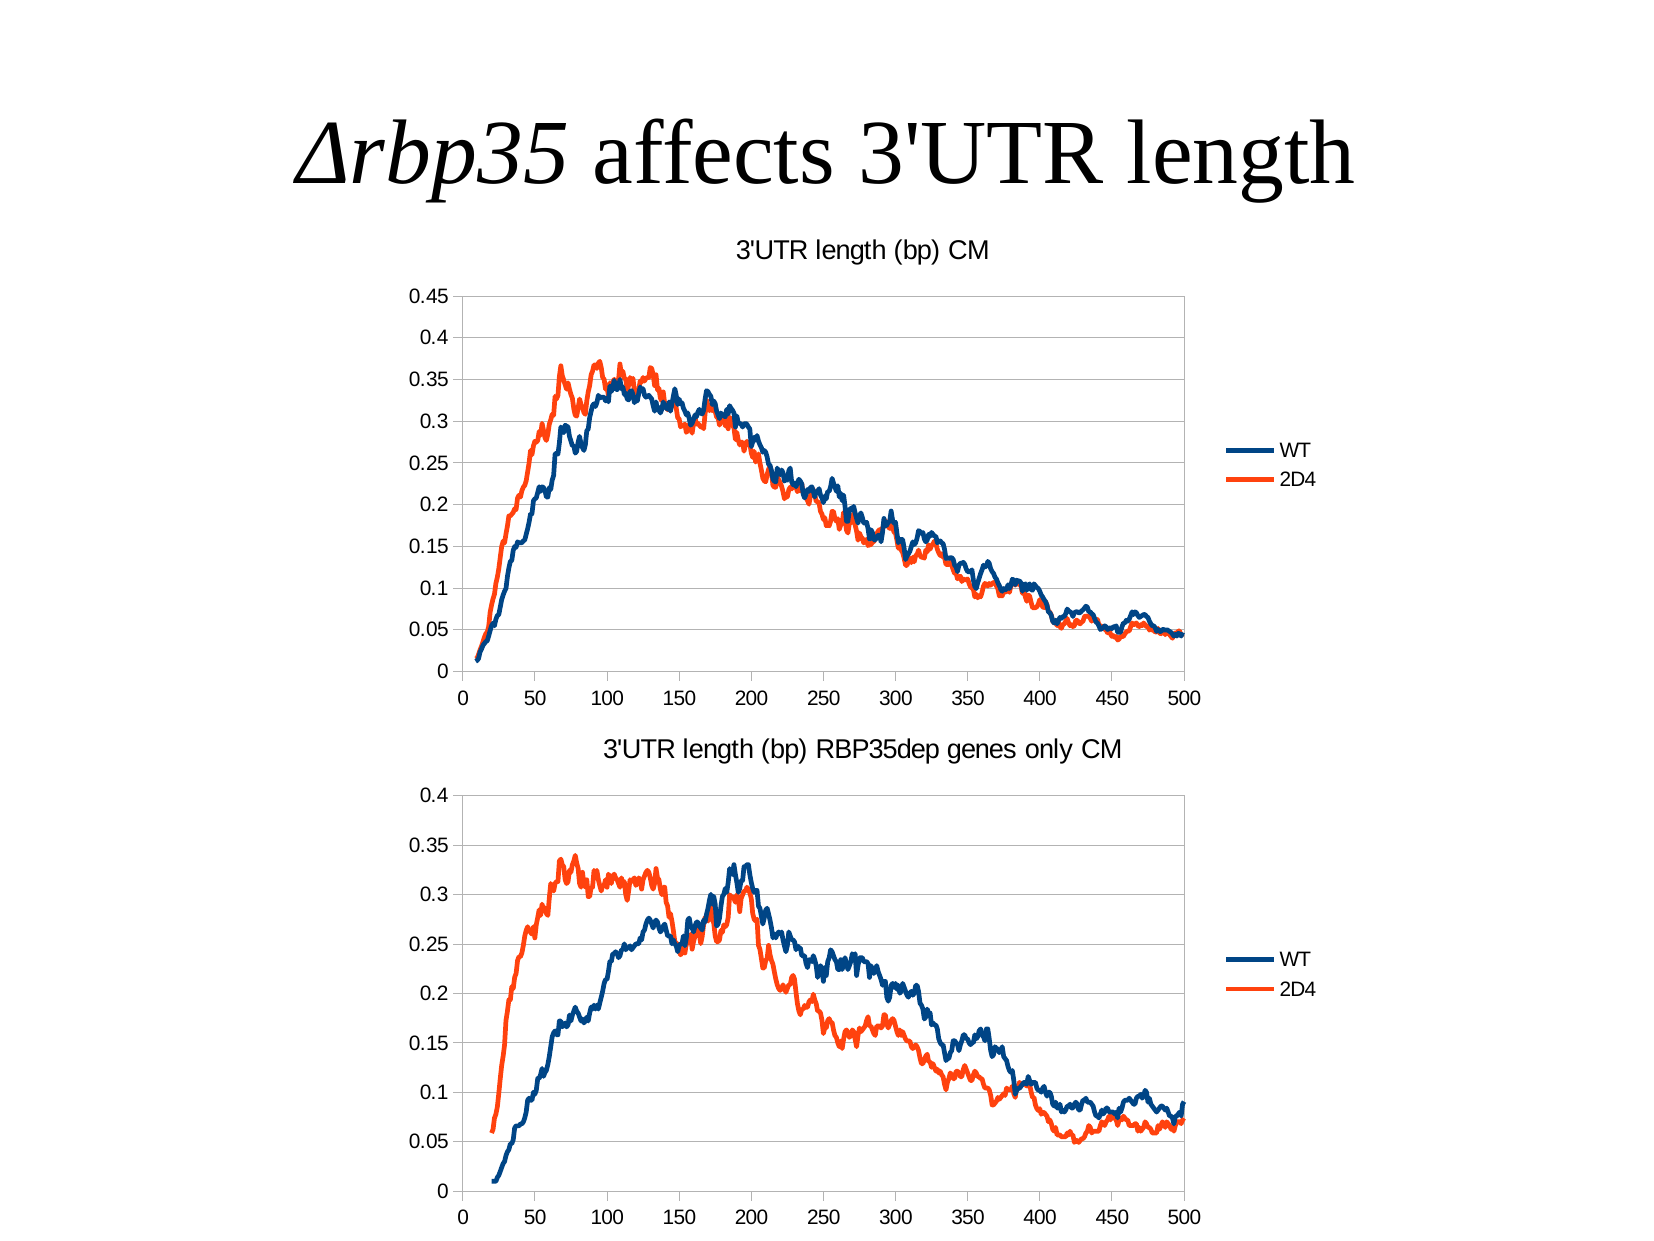

# Δrbp35 affects 3'UTR length
### Chart: 3'UTR length (bp) CM
| Category | WT | 2D4 |
|---|---|---|
### Chart: 3'UTR length (bp) RBP35dep genes only CM
| Category | WT | 2D4 |
|---|---|---|